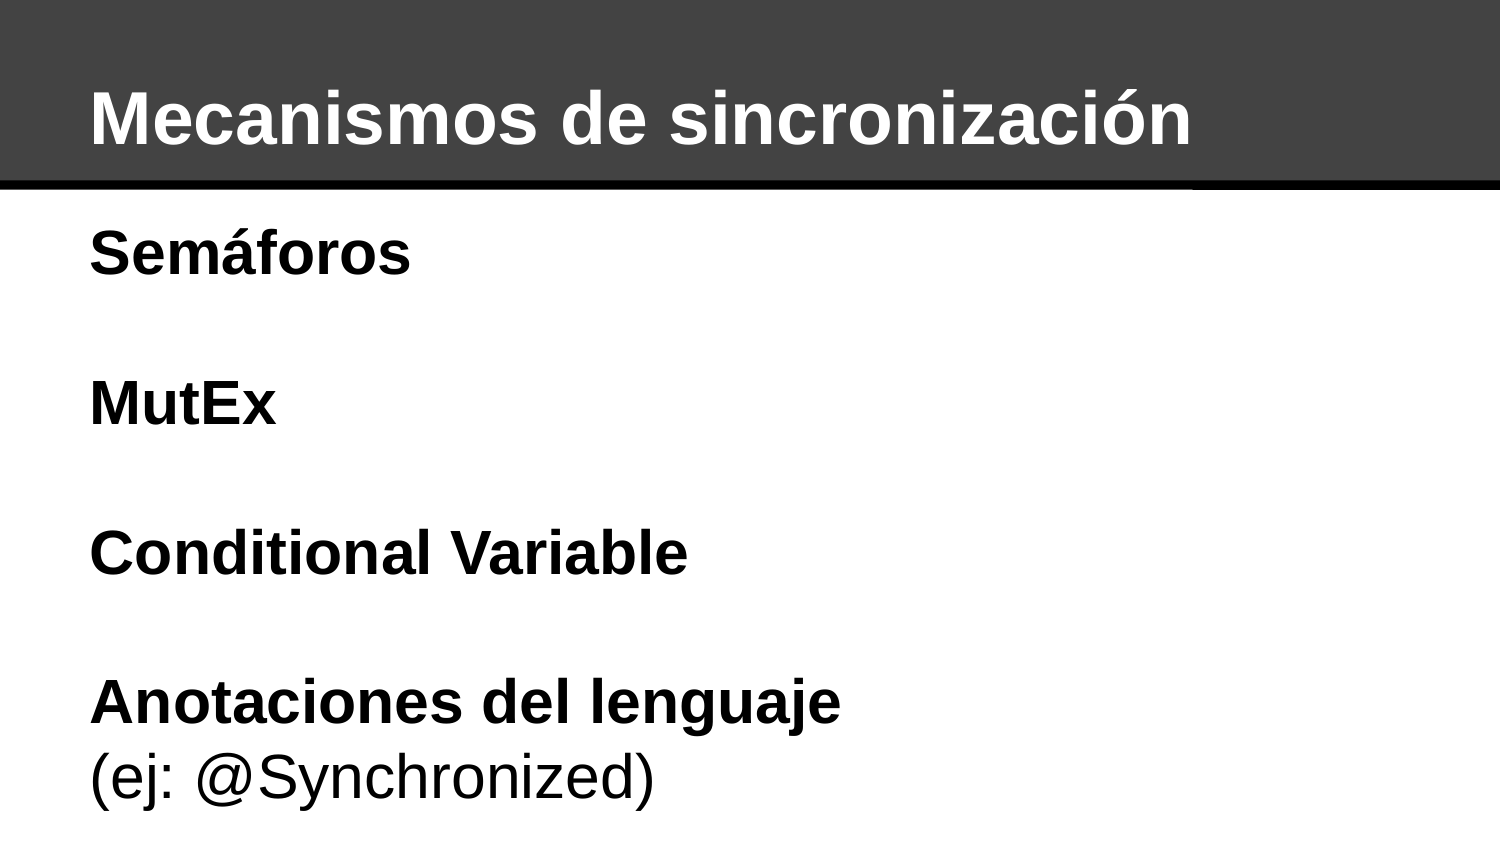

Mecanismos de sincronización
Semáforos
MutEx
Conditional Variable
Anotaciones del lenguaje
(ej: @Synchronized)